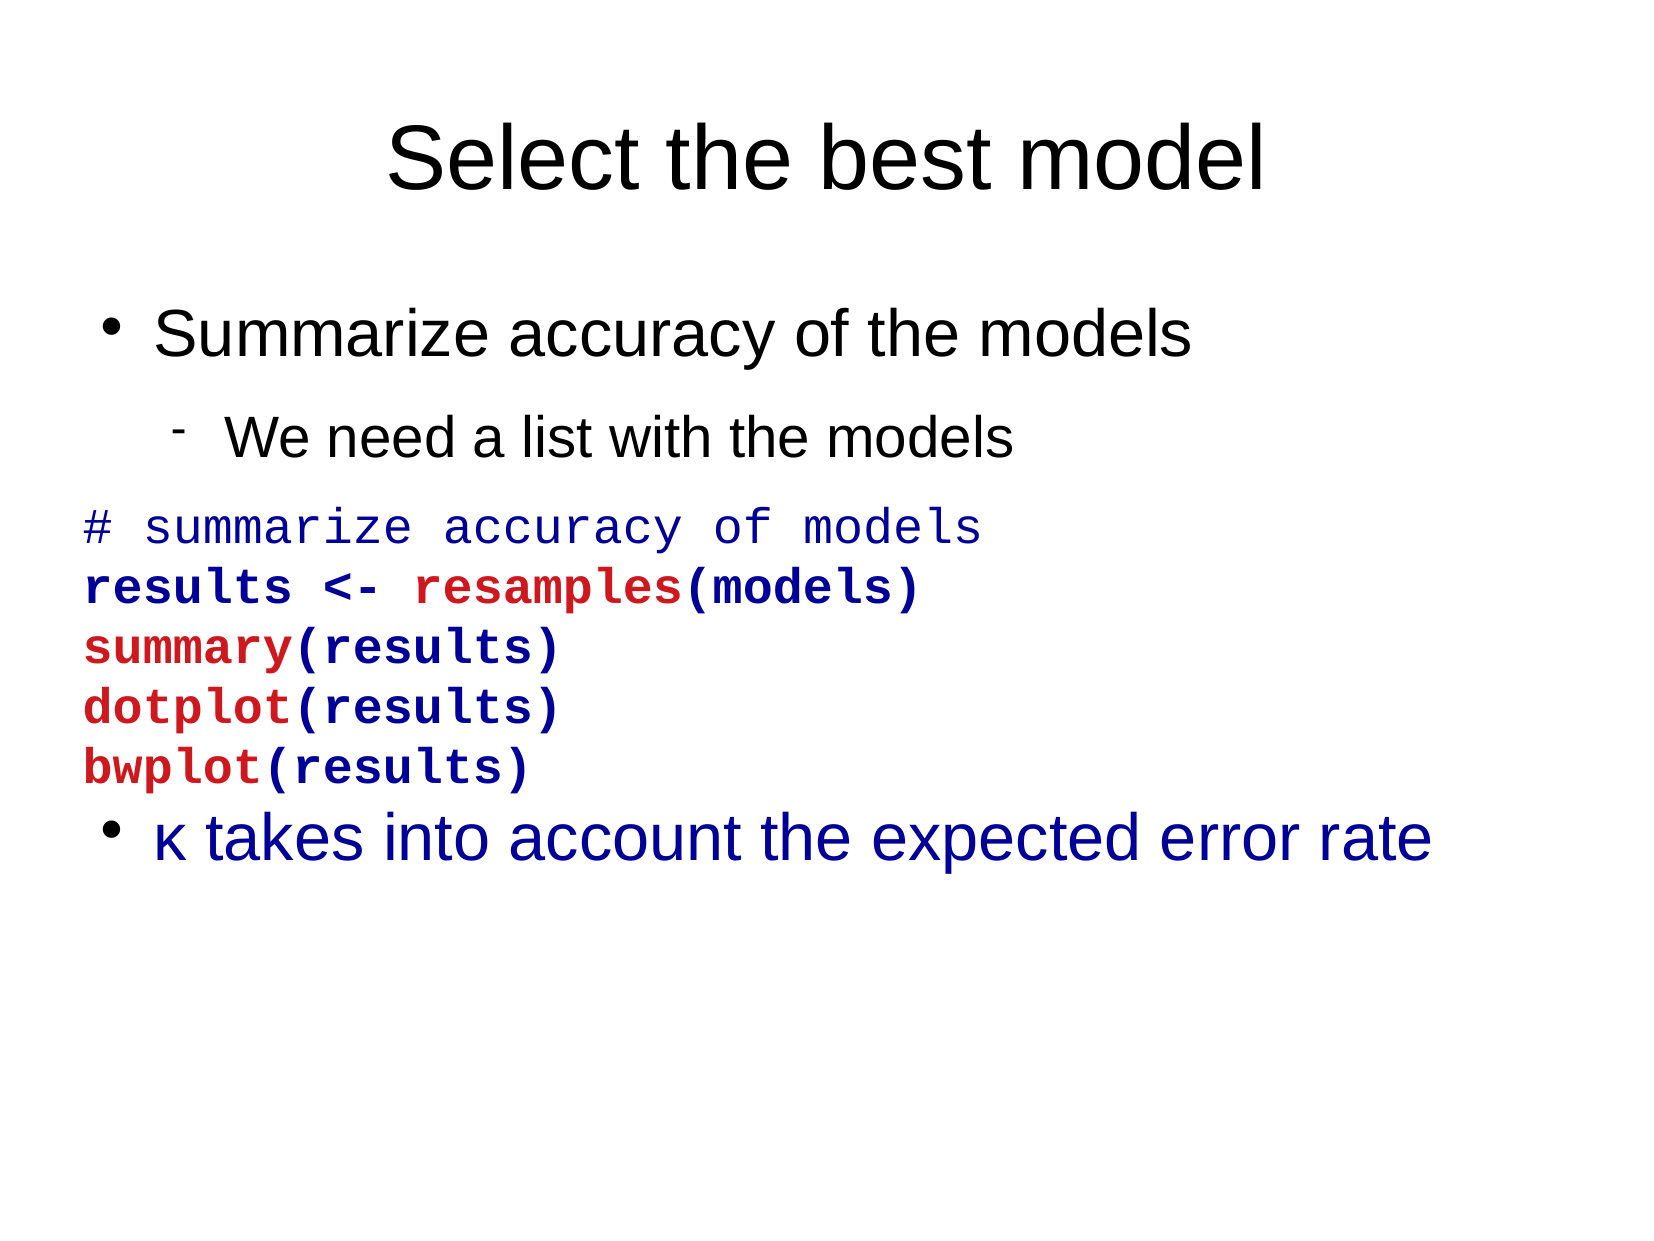

Select the best model
Summarize accuracy of the models
We need a list with the models
# summarize accuracy of models
results <- resamples(models)
summary(results)
dotplot(results)
bwplot(results)
κ takes into account the expected error rate